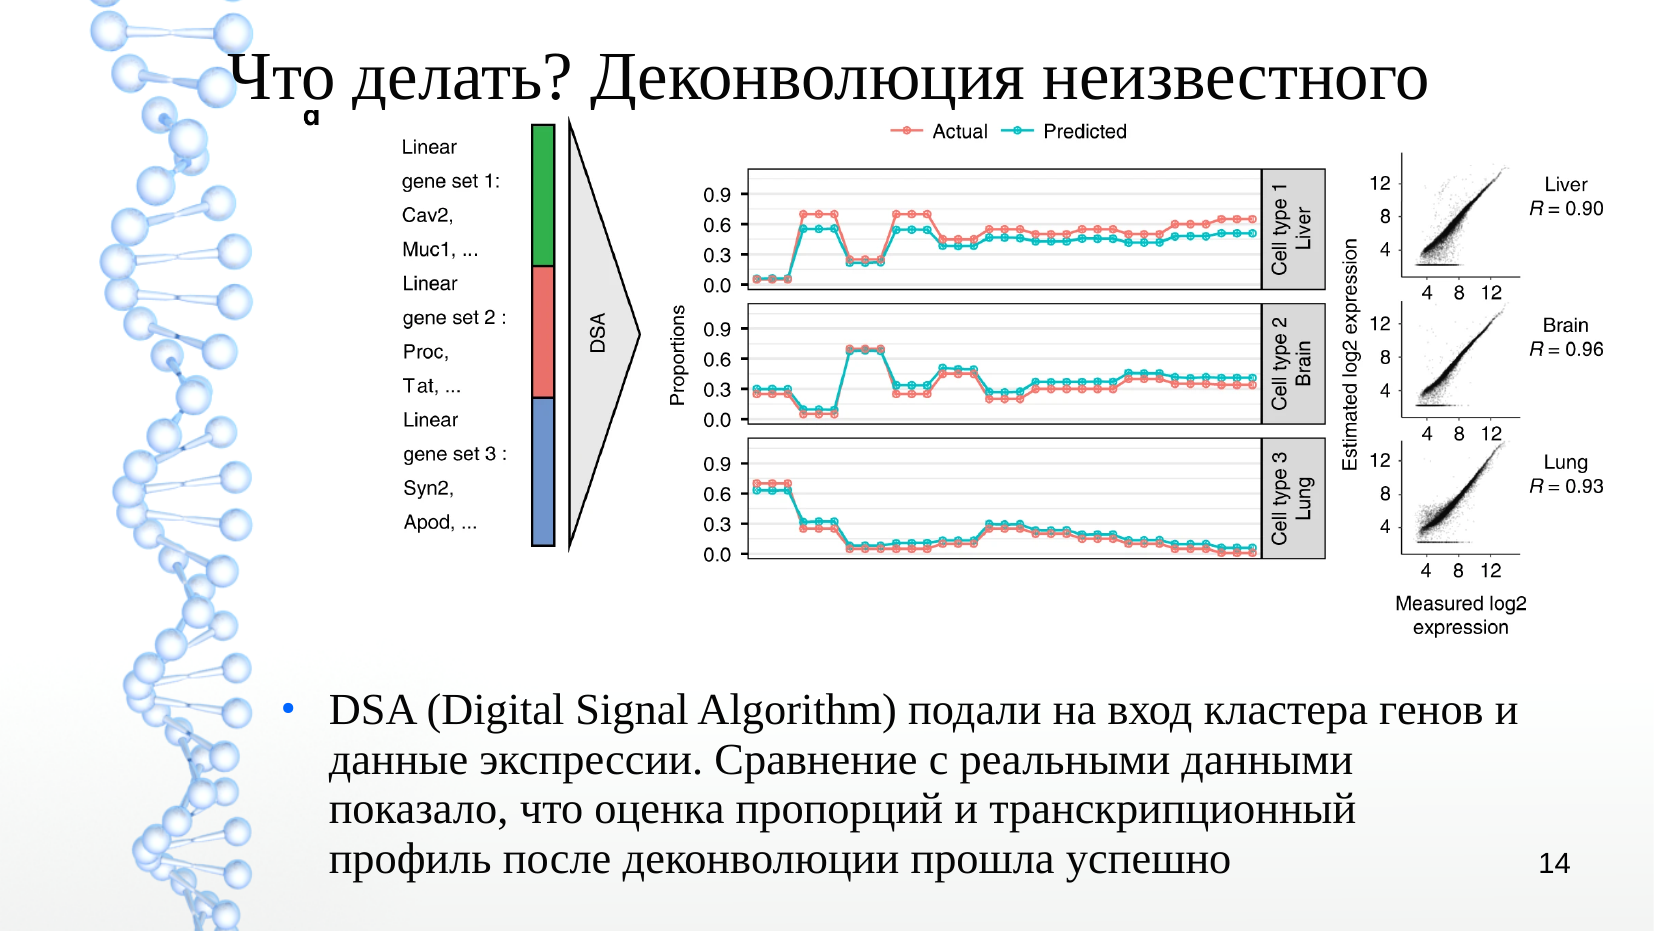

# Что делать? Деконволюция неизвестного
DSA (Digital Signal Algorithm) подали на вход кластера генов и данные экспрессии. Сравнение с реальными данными показало, что оценка пропорций и транскрипционный профиль после деконволюции прошла успешно
14